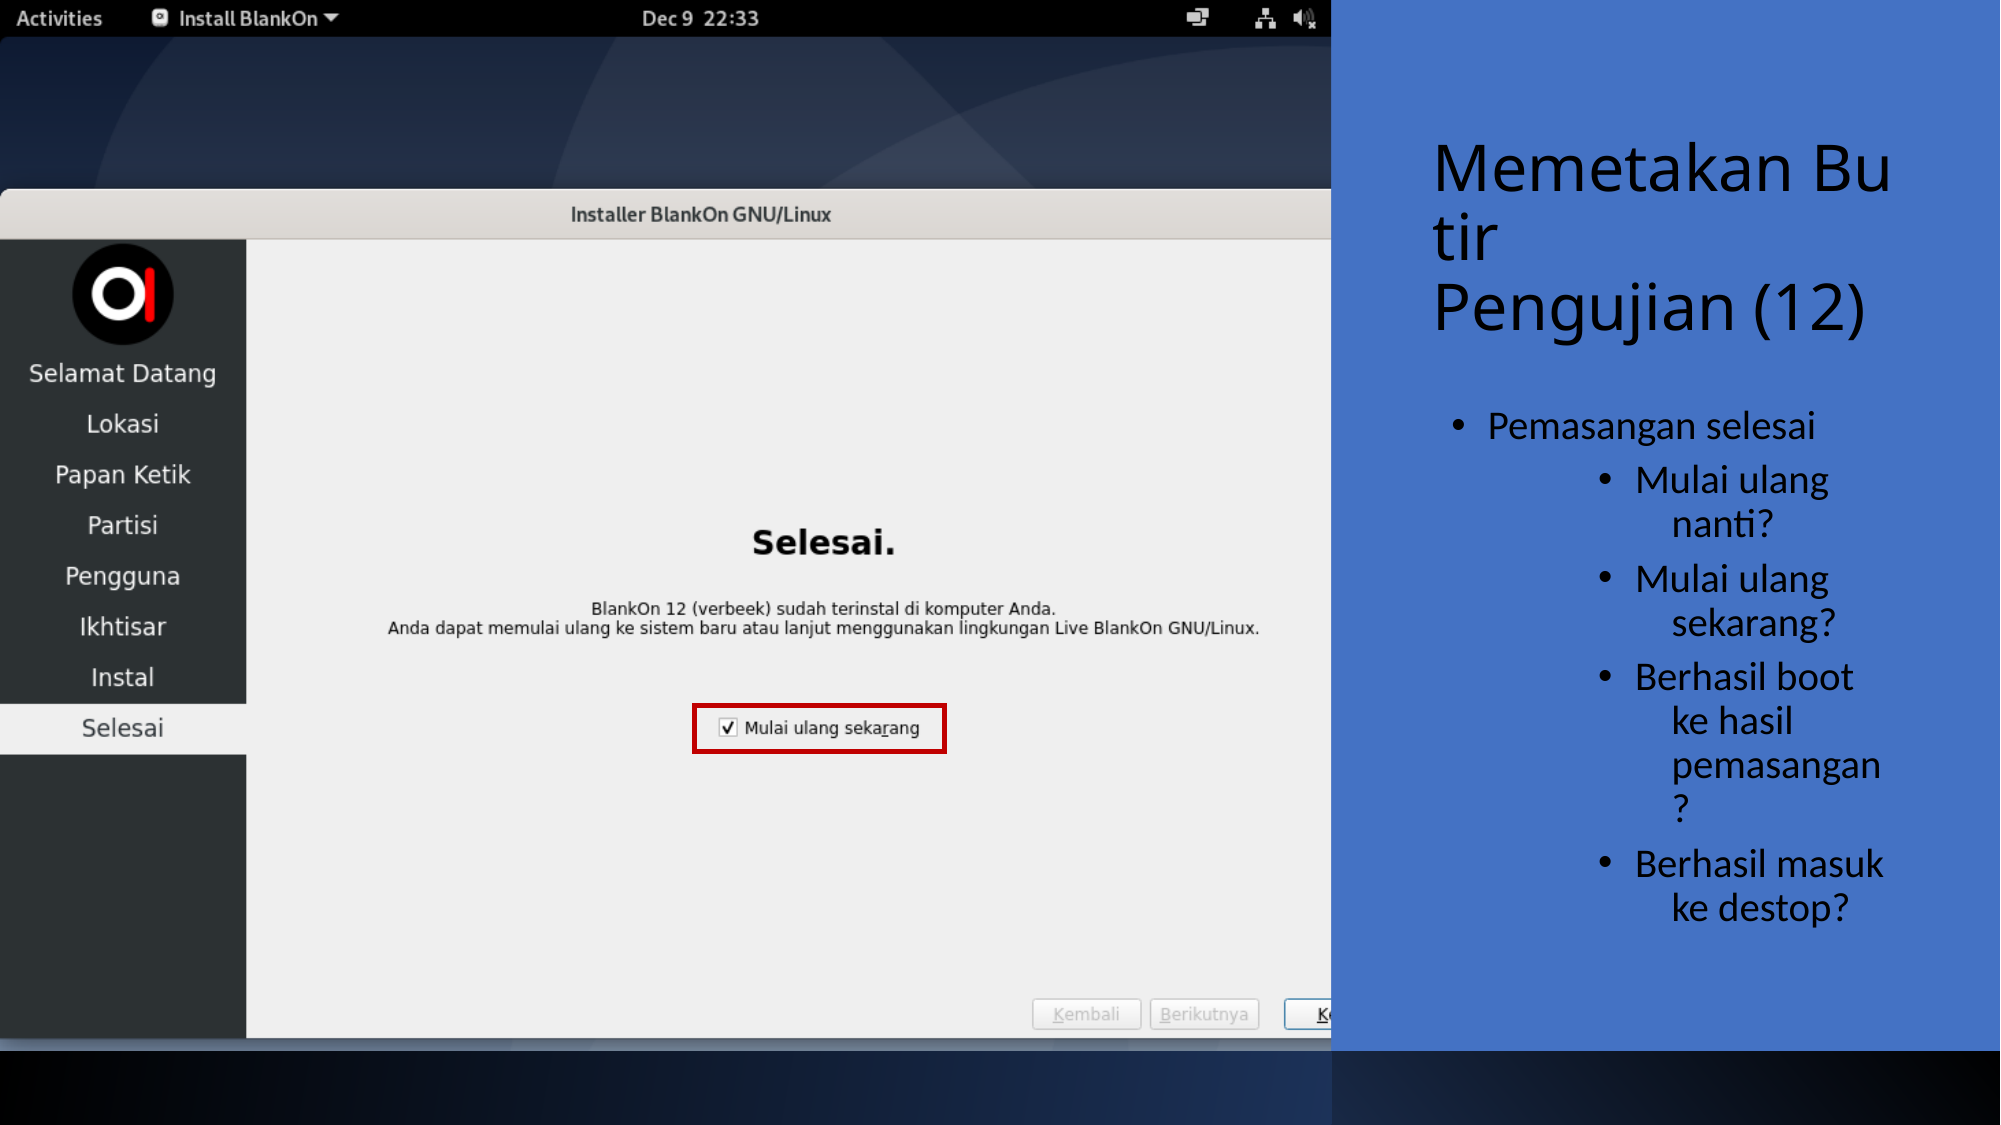

# Memetakan Butir  Pengujian (12)
Pemasangan selesai
Mulai ulang nanti?
Mulai ulang sekarang?
Berhasil boot ke hasil pemasangan?
Berhasil masuk ke destop?